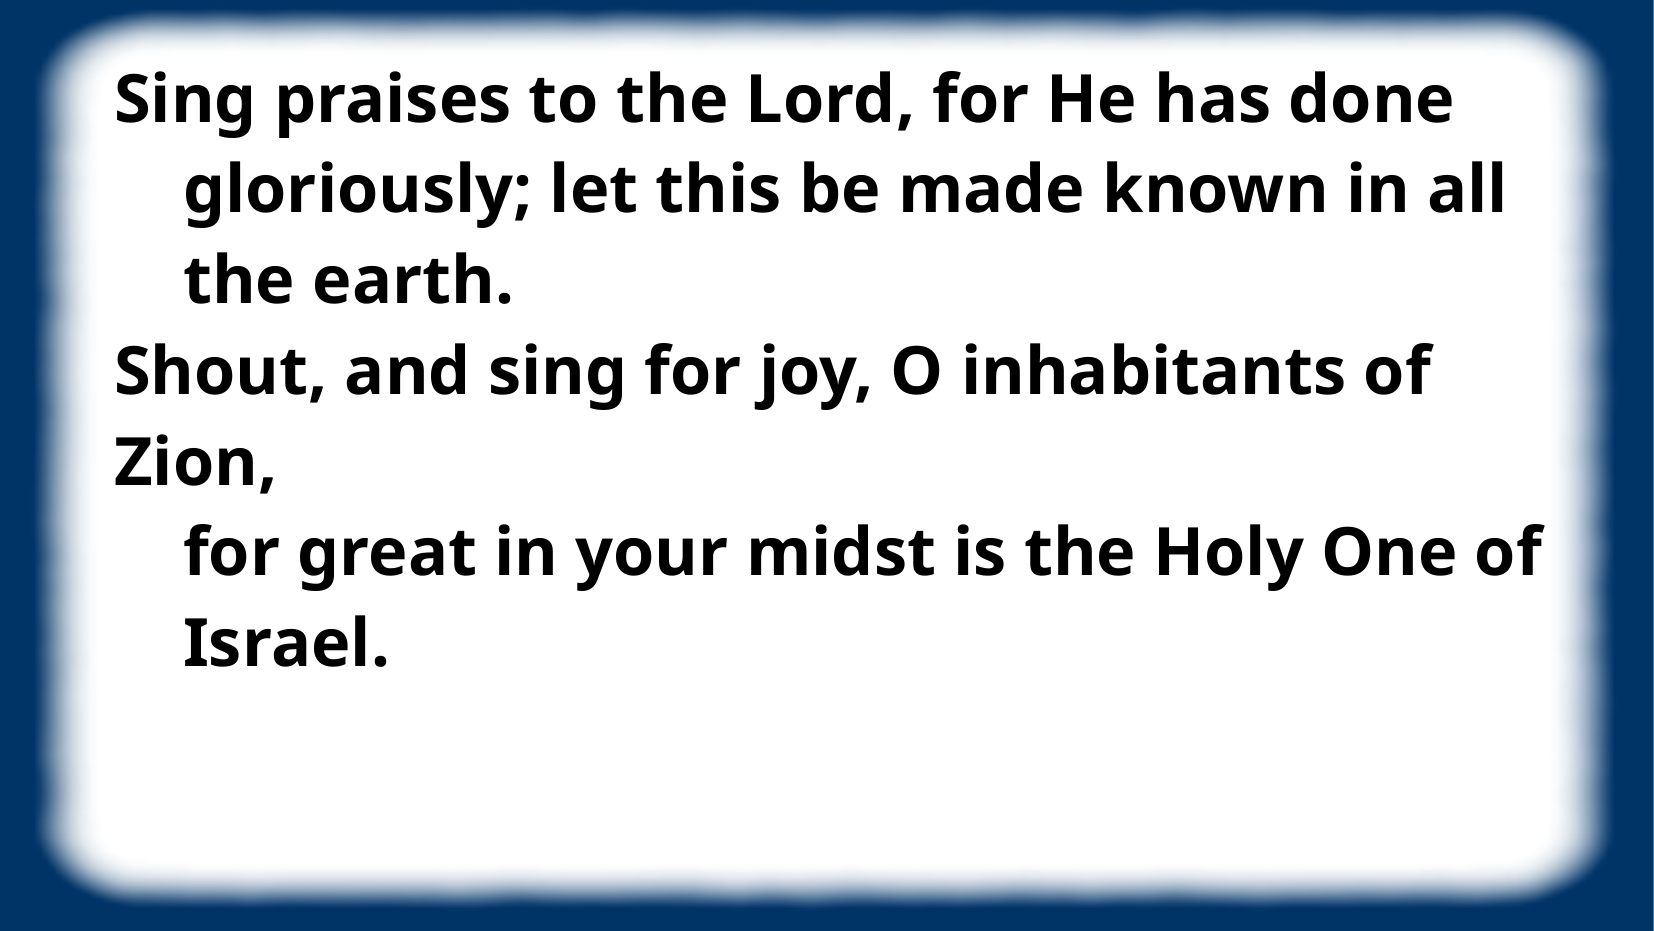

Sing praises to the Lord, for He has done
 gloriously; let this be made known in all
 the earth.
Shout, and sing for joy, O inhabitants of Zion,
 for great in your midst is the Holy One of
 Israel.